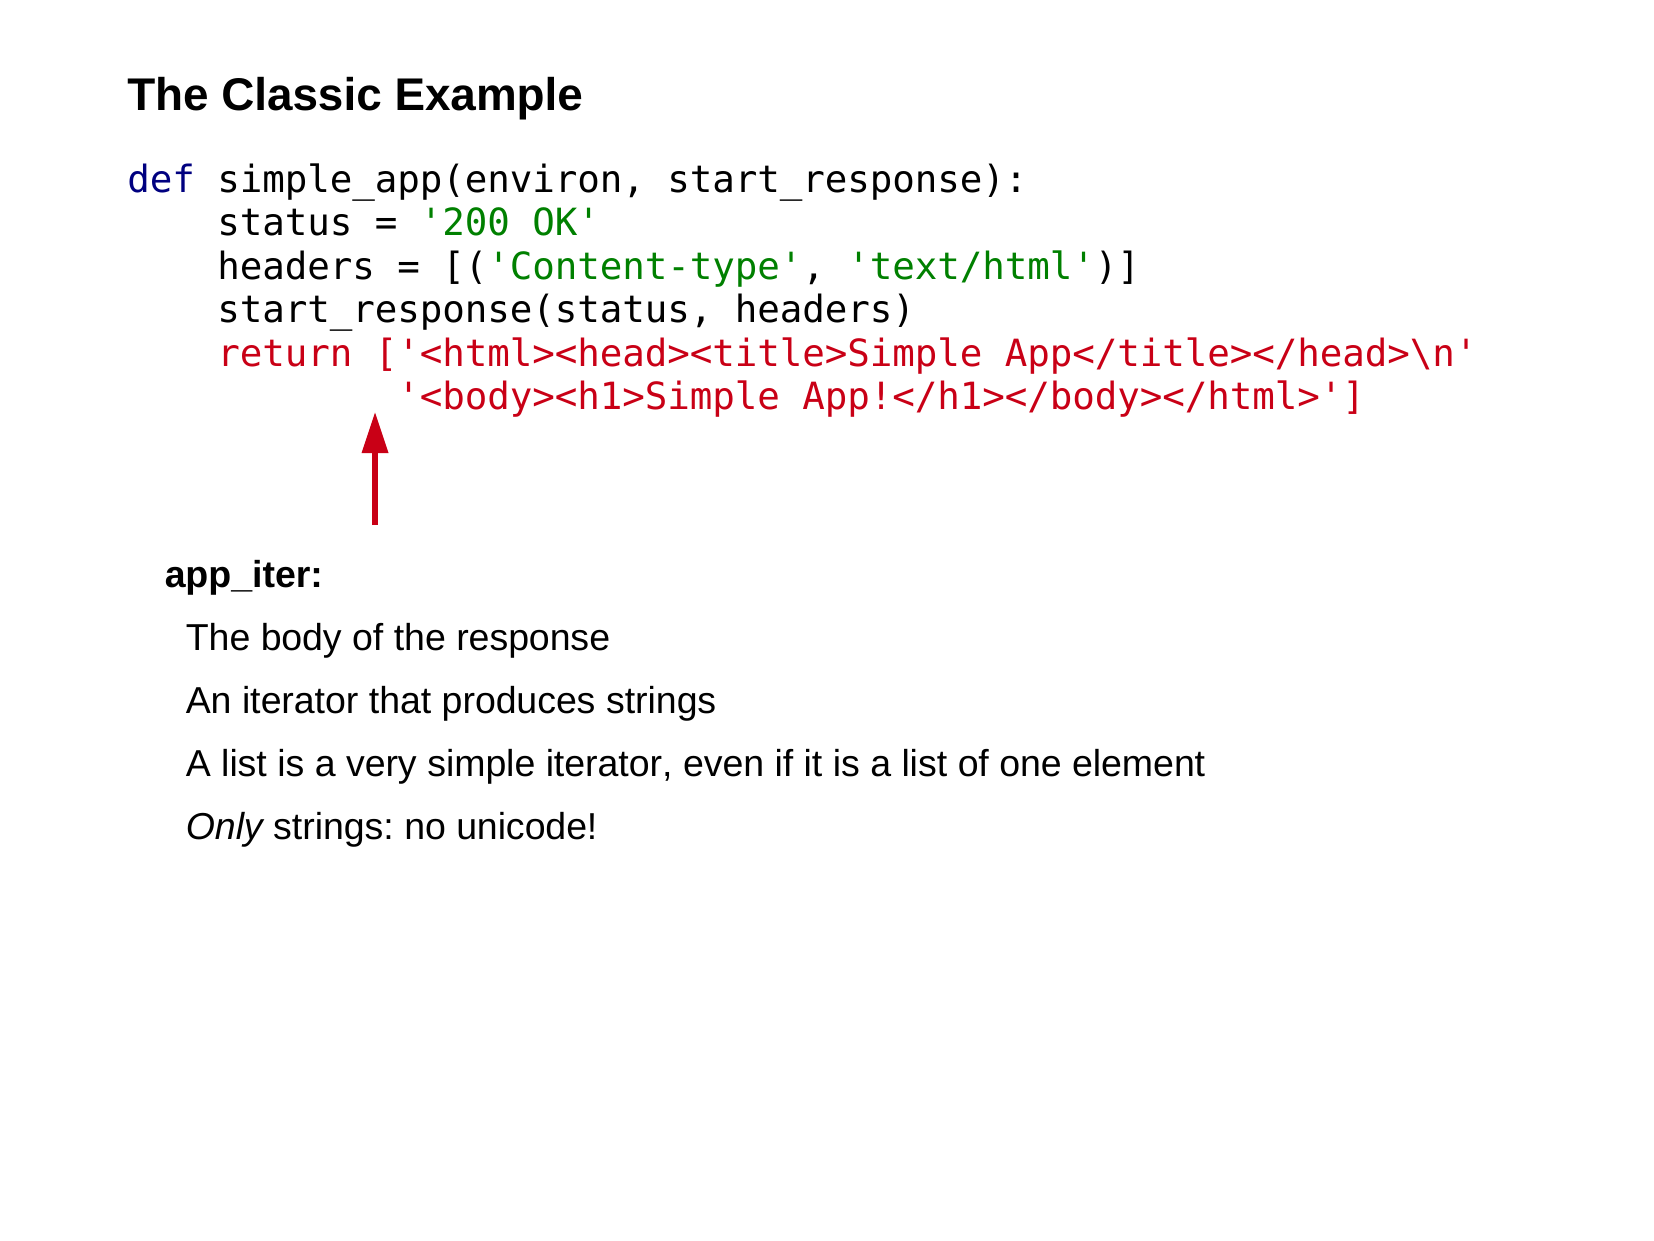

The Classic Example
def simple_app(environ, start_response):
 status = '200 OK'
 headers = [('Content-type', 'text/html')]
 start_response(status, headers)
 return ['<html><head><title>Simple App</title></head>\n'
 '<body><h1>Simple App!</h1></body></html>']
app_iter:
 The body of the response
 An iterator that produces strings
 A list is a very simple iterator, even if it is a list of one element
 Only strings: no unicode!